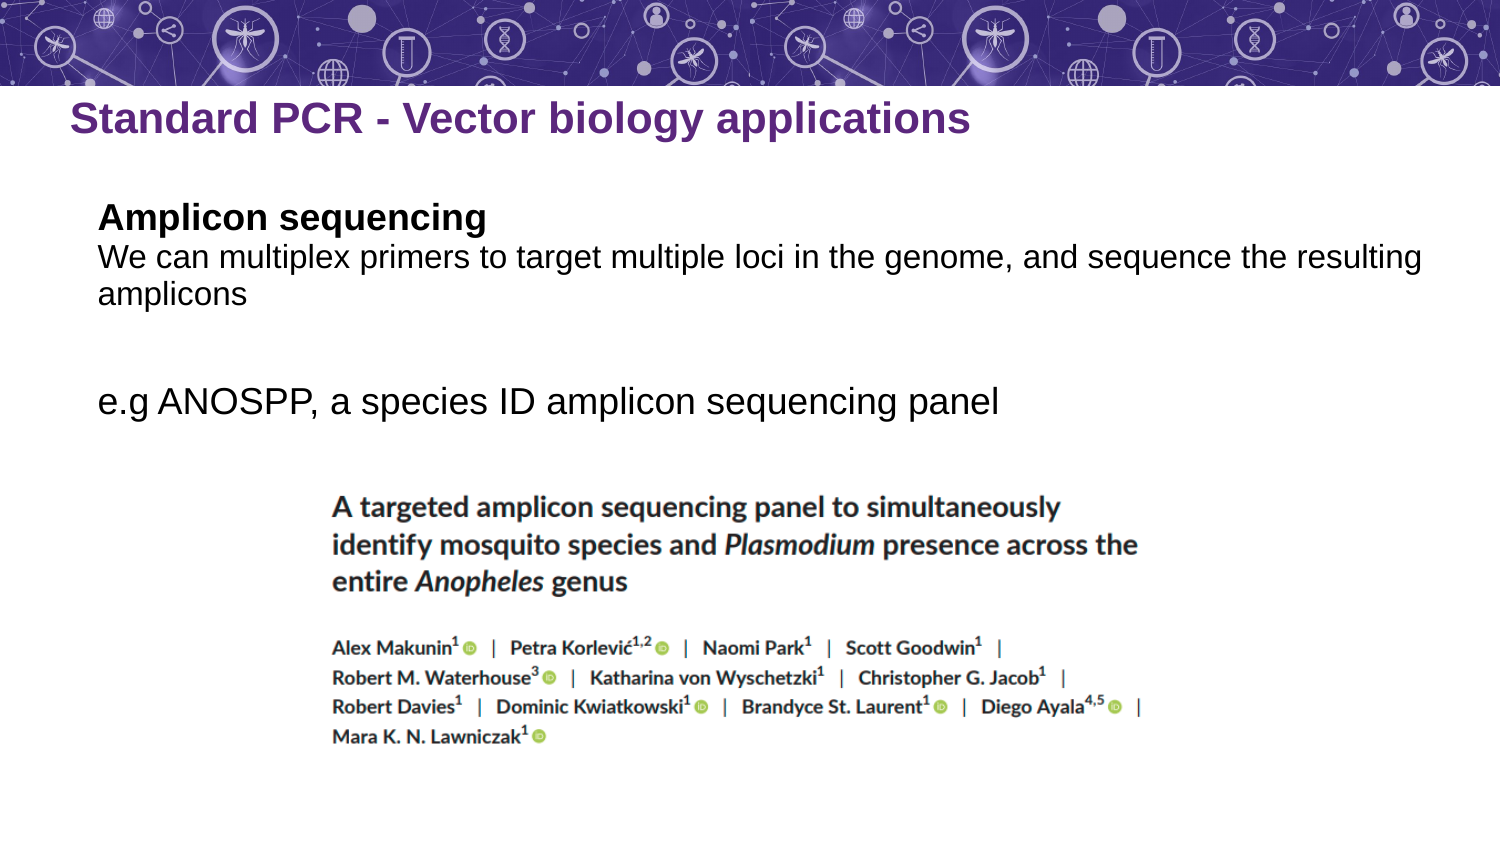

# Standard PCR - Vector biology applications
Amplicon sequencing
We can multiplex primers to target multiple loci in the genome, and sequence the resulting amplicons
e.g ANOSPP, a species ID amplicon sequencing panel